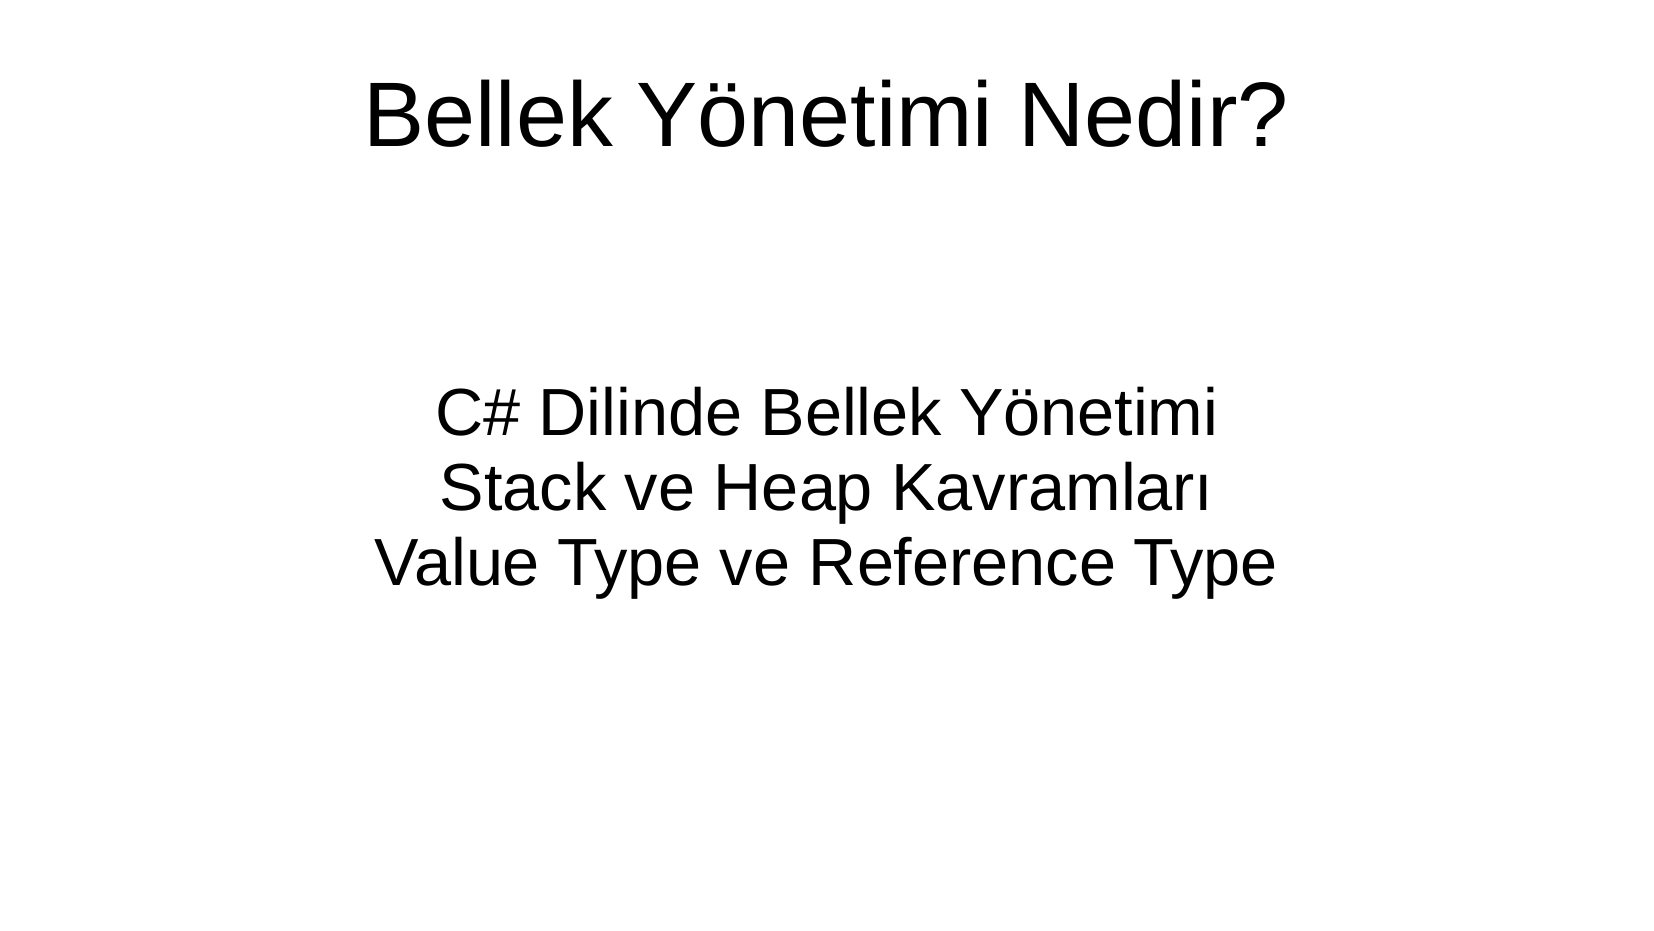

# Bellek Yönetimi Nedir?
C# Dilinde Bellek Yönetimi
Stack ve Heap Kavramları
Value Type ve Reference Type